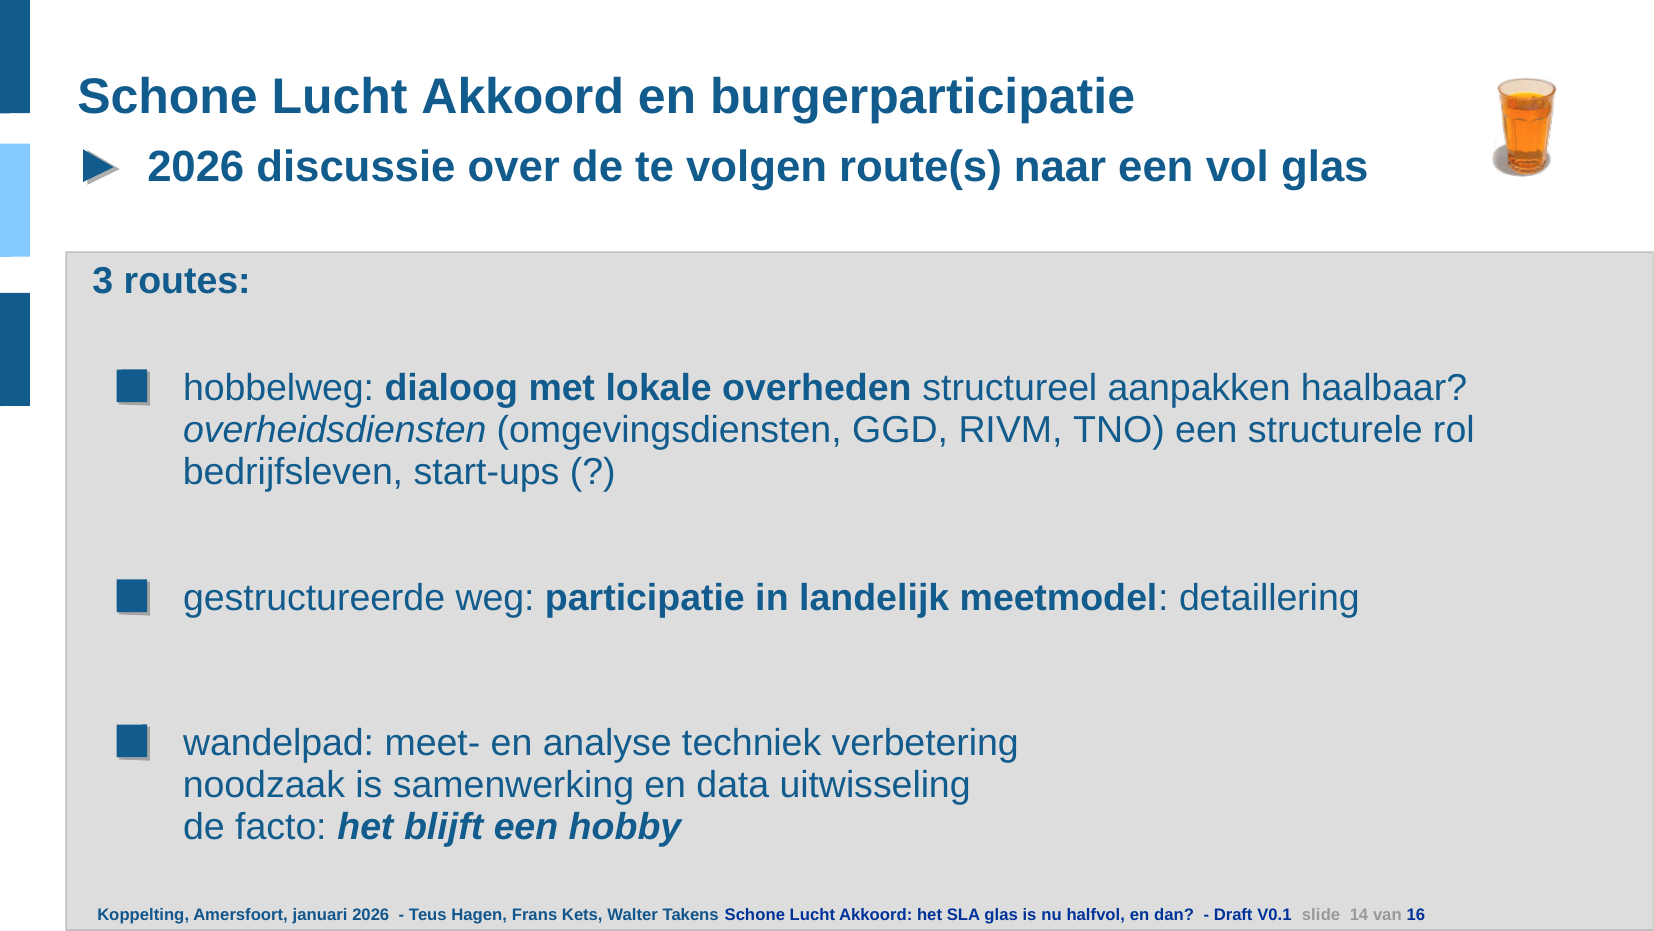

# Schone Lucht Akkoord en burgerparticipatie
 2026 discussie over de te volgen route(s) naar een vol glas
3 routes:
 hobbelweg: dialoog met lokale overheden structureel aanpakken haalbaar?
 overheidsdiensten (omgevingsdiensten, GGD, RIVM, TNO) een structurele rol
 bedrijfsleven, start-ups (?)
 gestructureerde weg: participatie in landelijk meetmodel: detaillering
 wandelpad: meet- en analyse techniek verbetering
 noodzaak is samenwerking en data uitwisseling
 de facto: het blijft een hobby